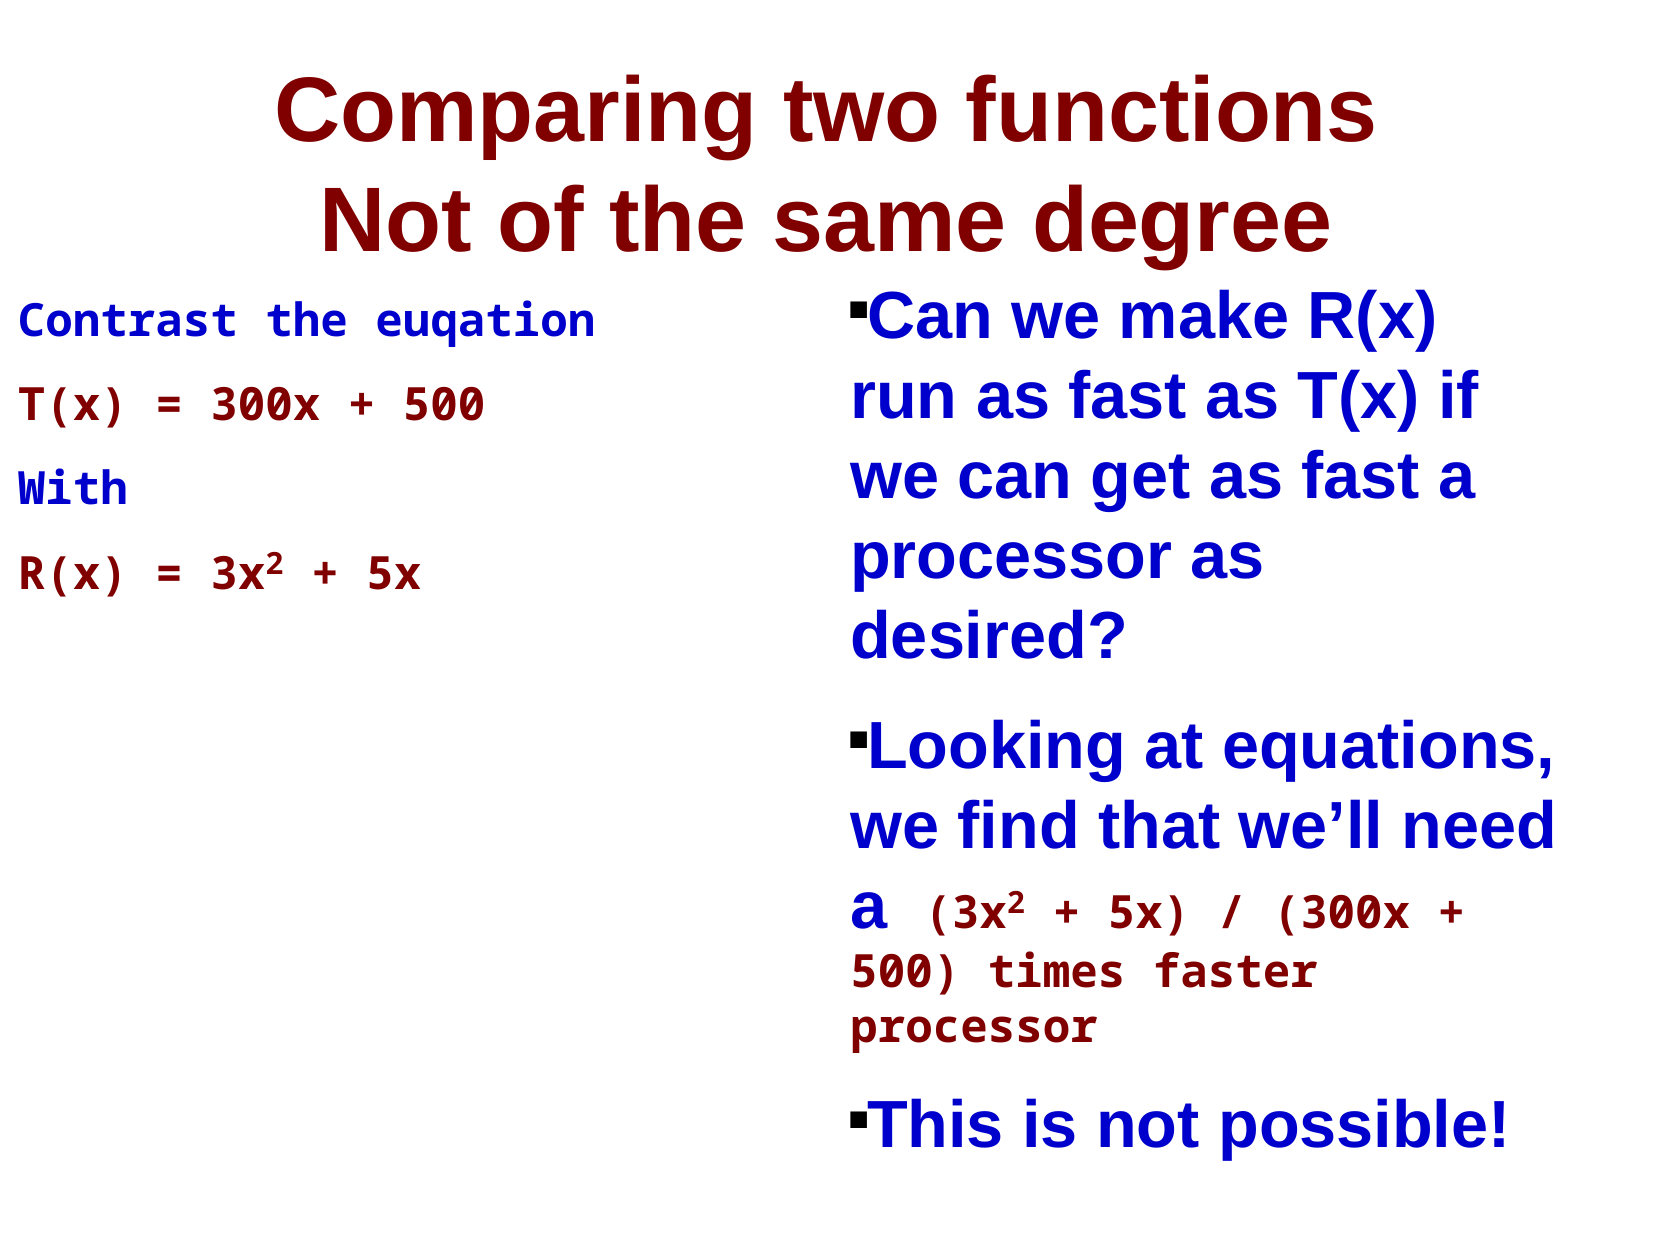

# Comparing two functions Not of the same degree
Can we make R(x) run as fast as T(x) if we can get as fast a processor as desired?
Looking at equations, we find that we’ll need a (3x2 + 5x) / (300x + 500) times faster processor
This is not possible!
Contrast the euqation
T(x) = 300x + 500
With
R(x) = 3x2 + 5x